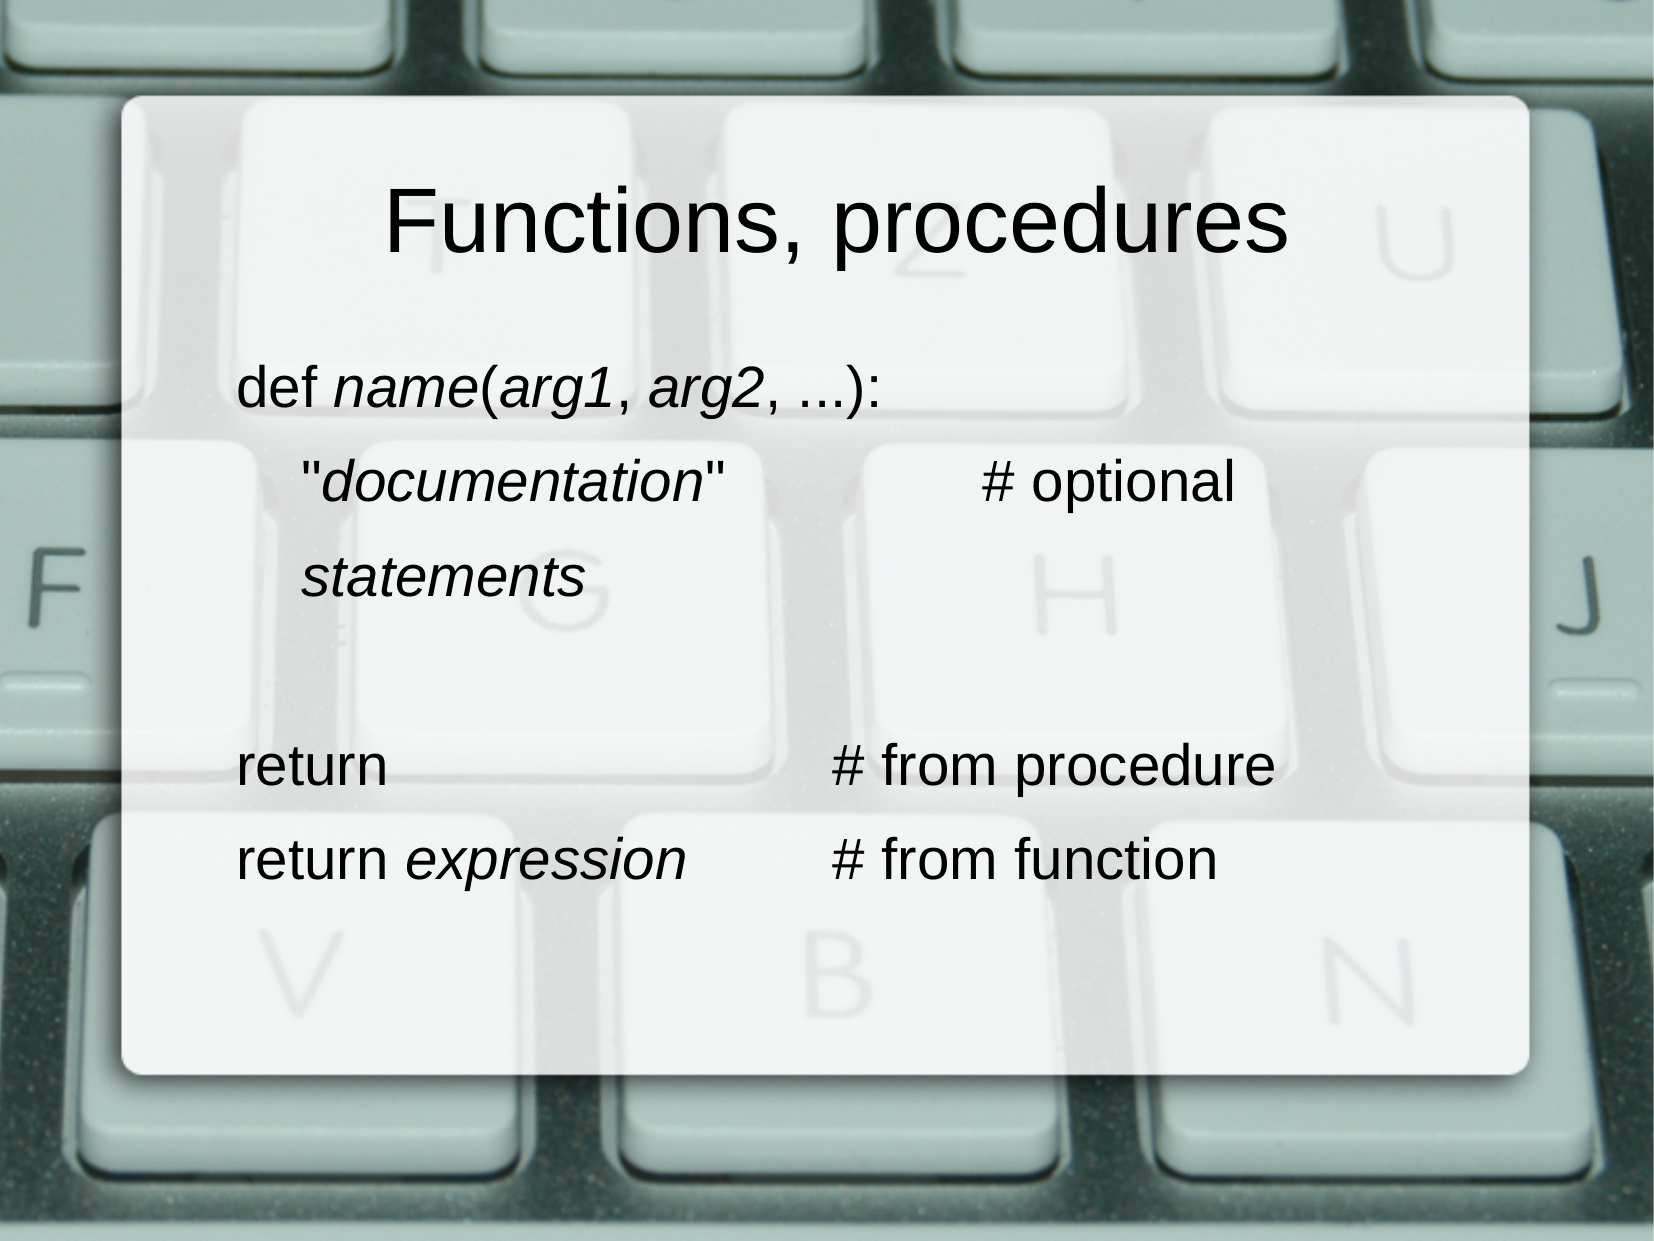

# Functions, procedures
def name(arg1, arg2, ...):
 "documentation"		# optional
 statements
return			# from procedure
return expression	# from function